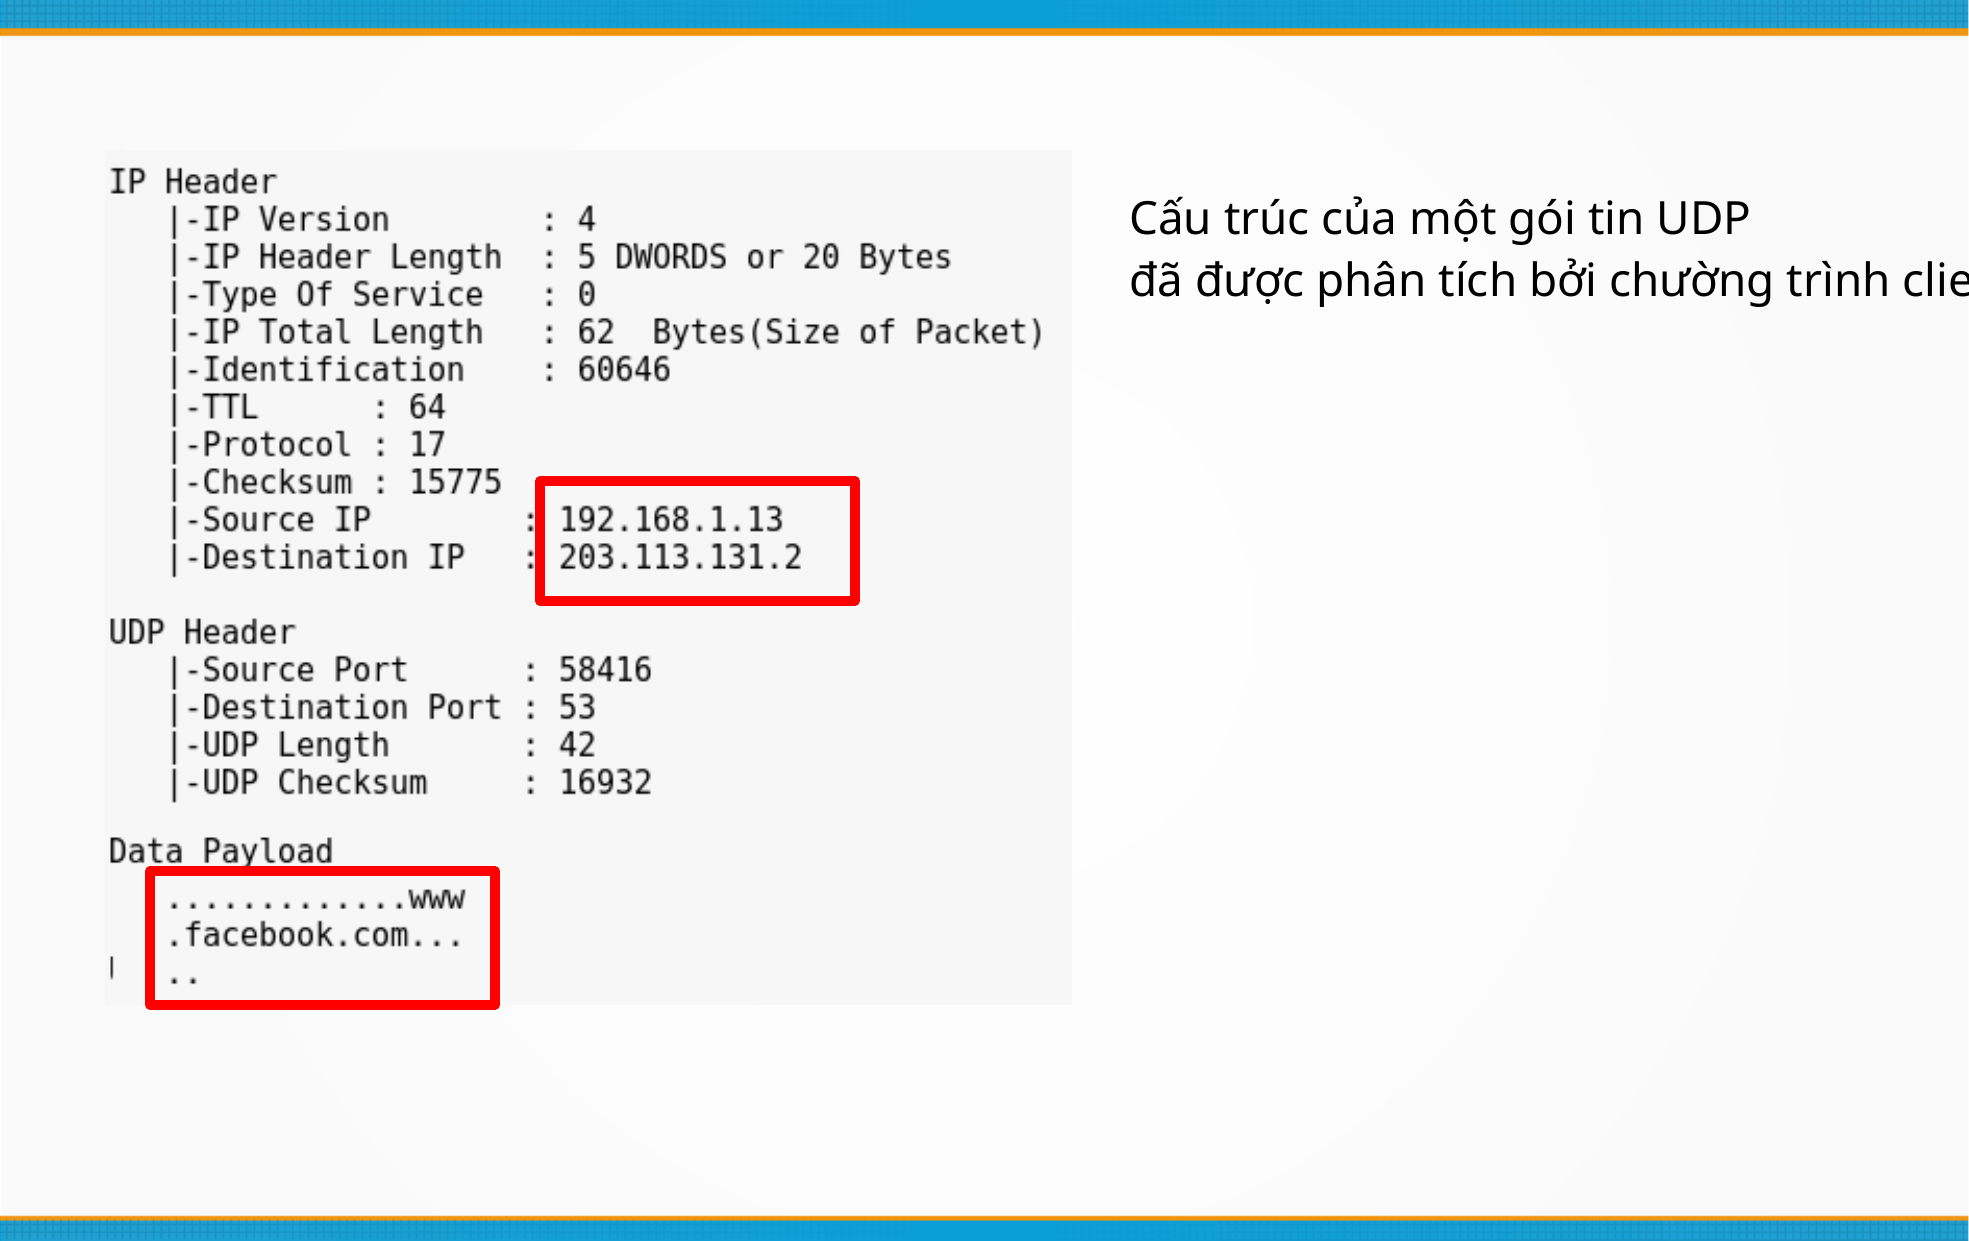

Cấu trúc của một gói tin UDP
đã được phân tích bởi chường trình client